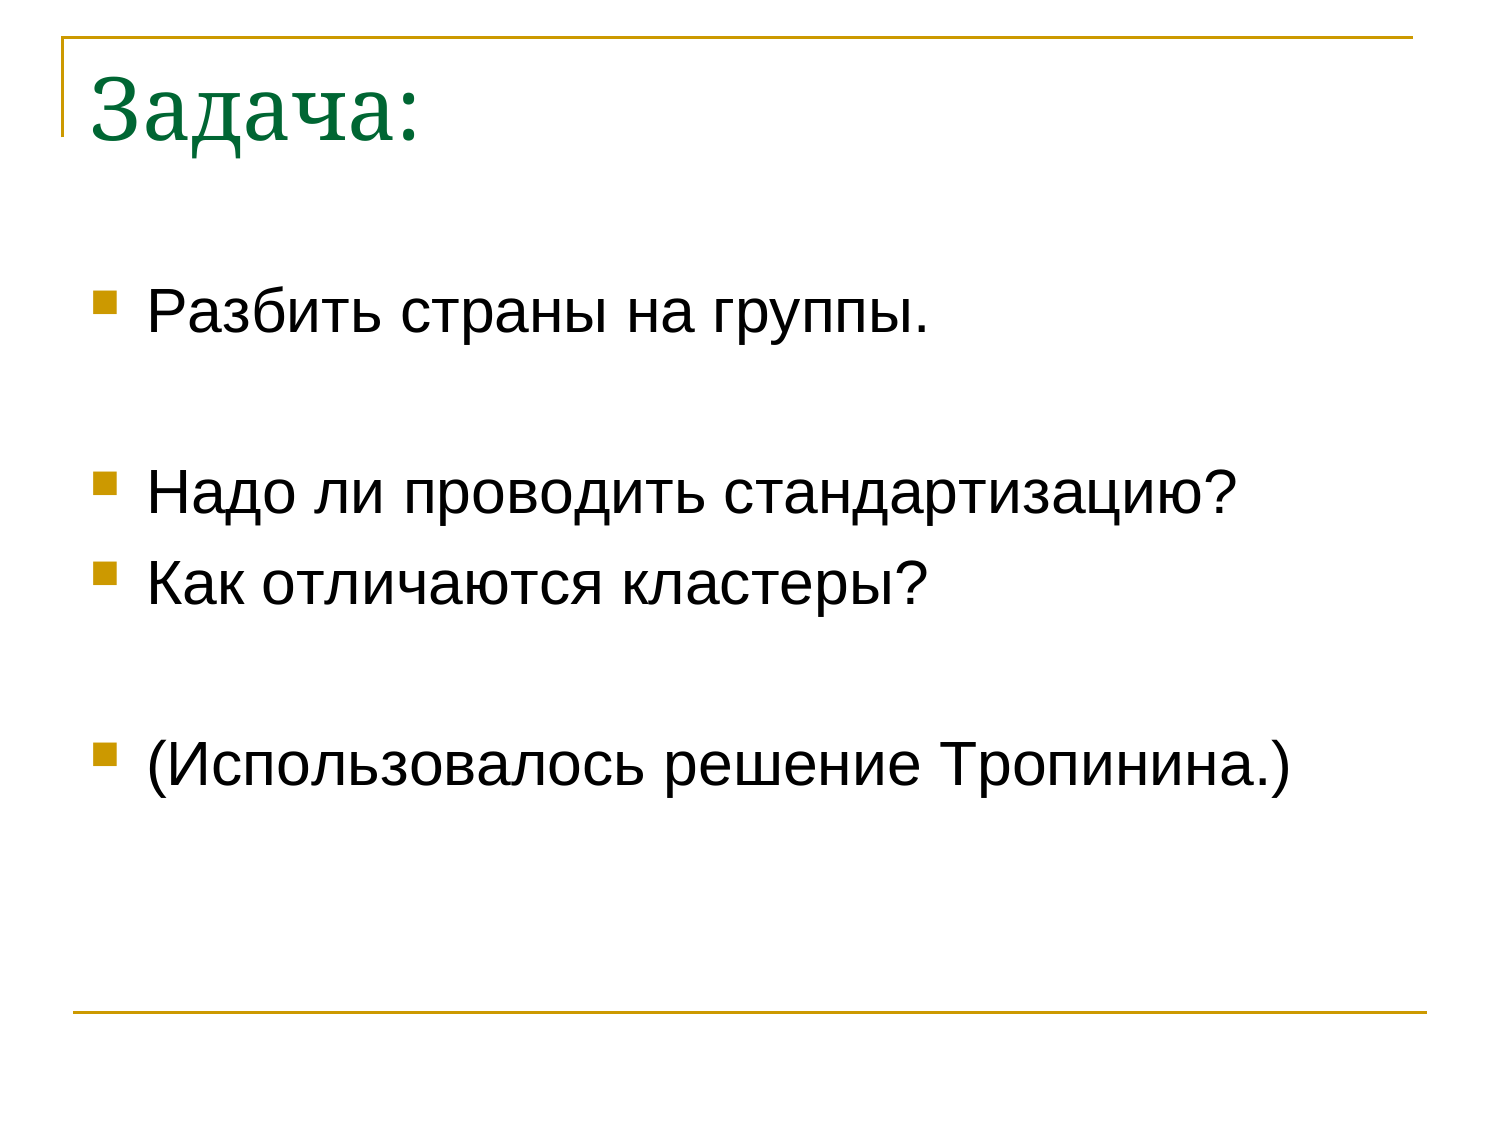

# Задача:
Разбить страны на группы.
Надо ли проводить стандартизацию?
Как отличаются кластеры?
(Использовалось решение Тропинина.)